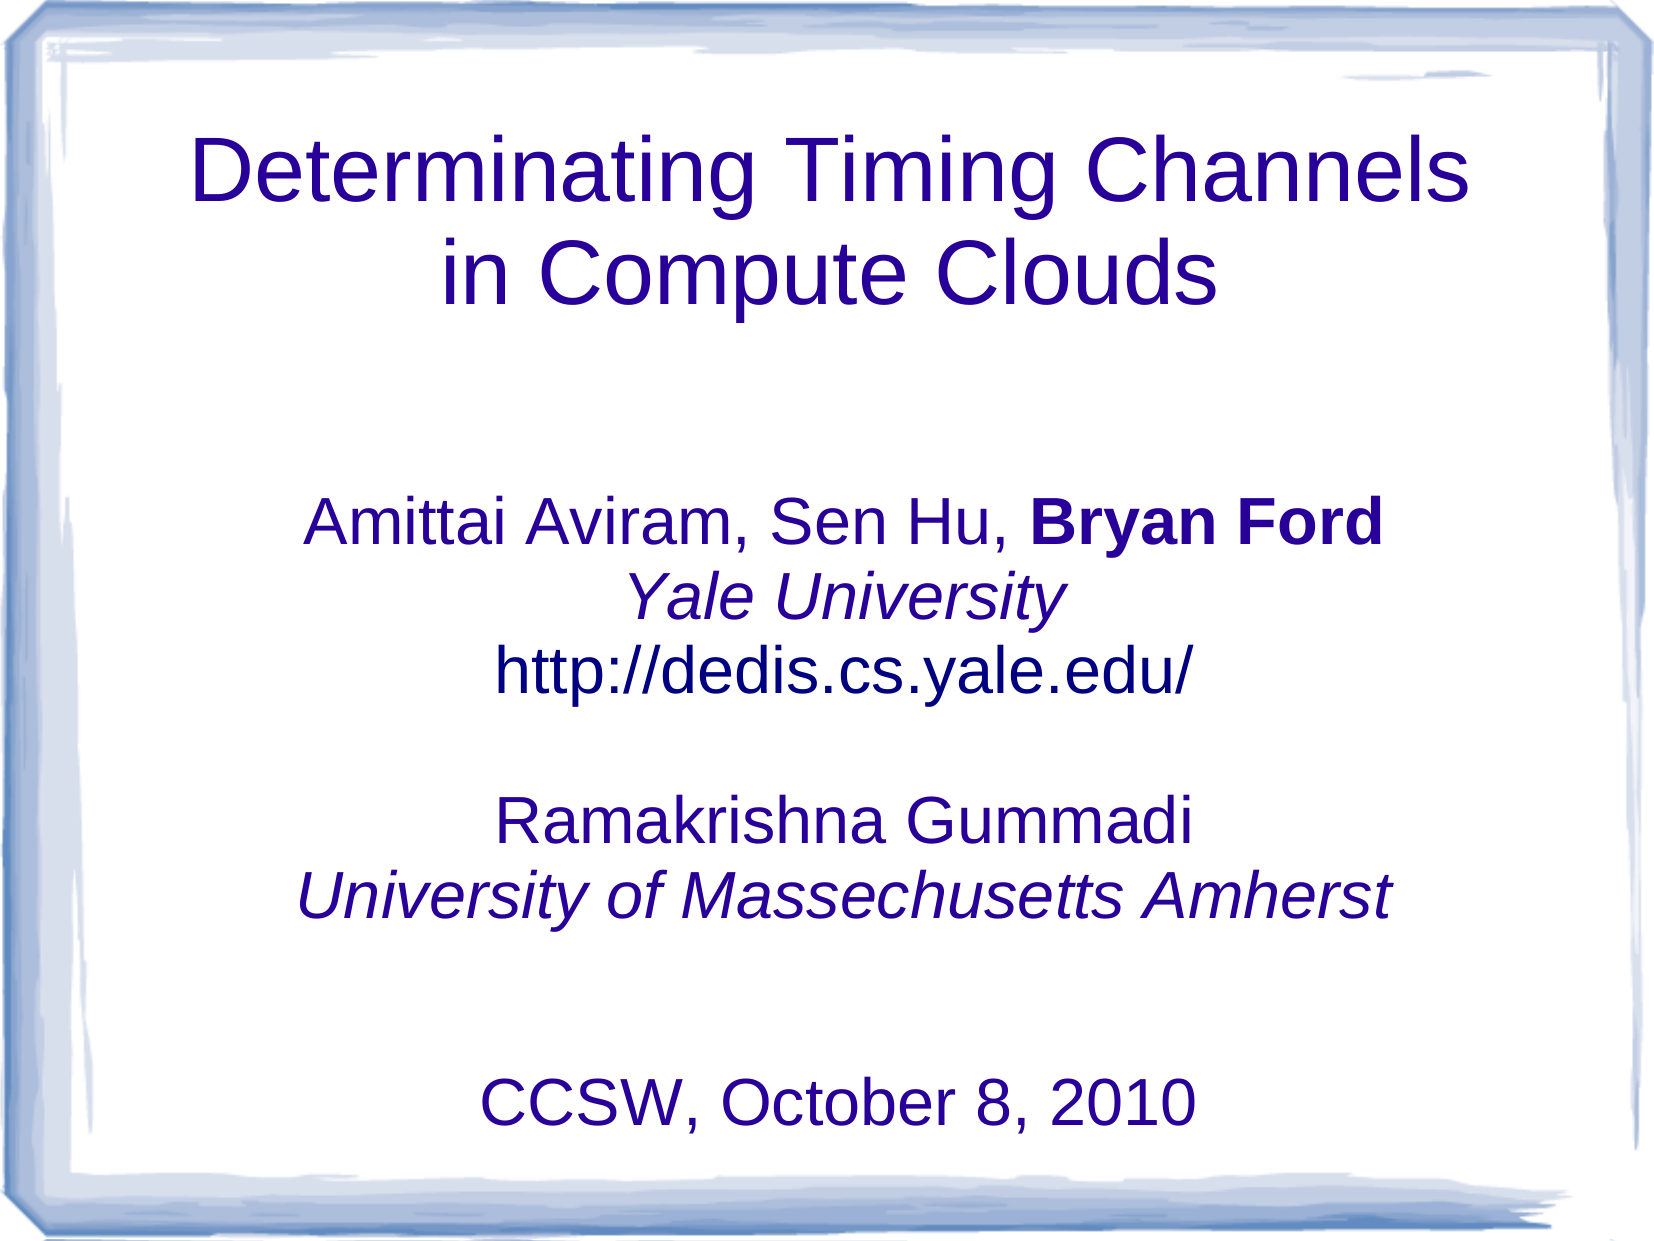

# Determinating Timing Channels in Compute Clouds
Amittai Aviram, Sen Hu, Bryan Ford
Yale University
http://dedis.cs.yale.edu/
Ramakrishna Gummadi
University of Massechusetts Amherst
CCSW, October 8, 2010